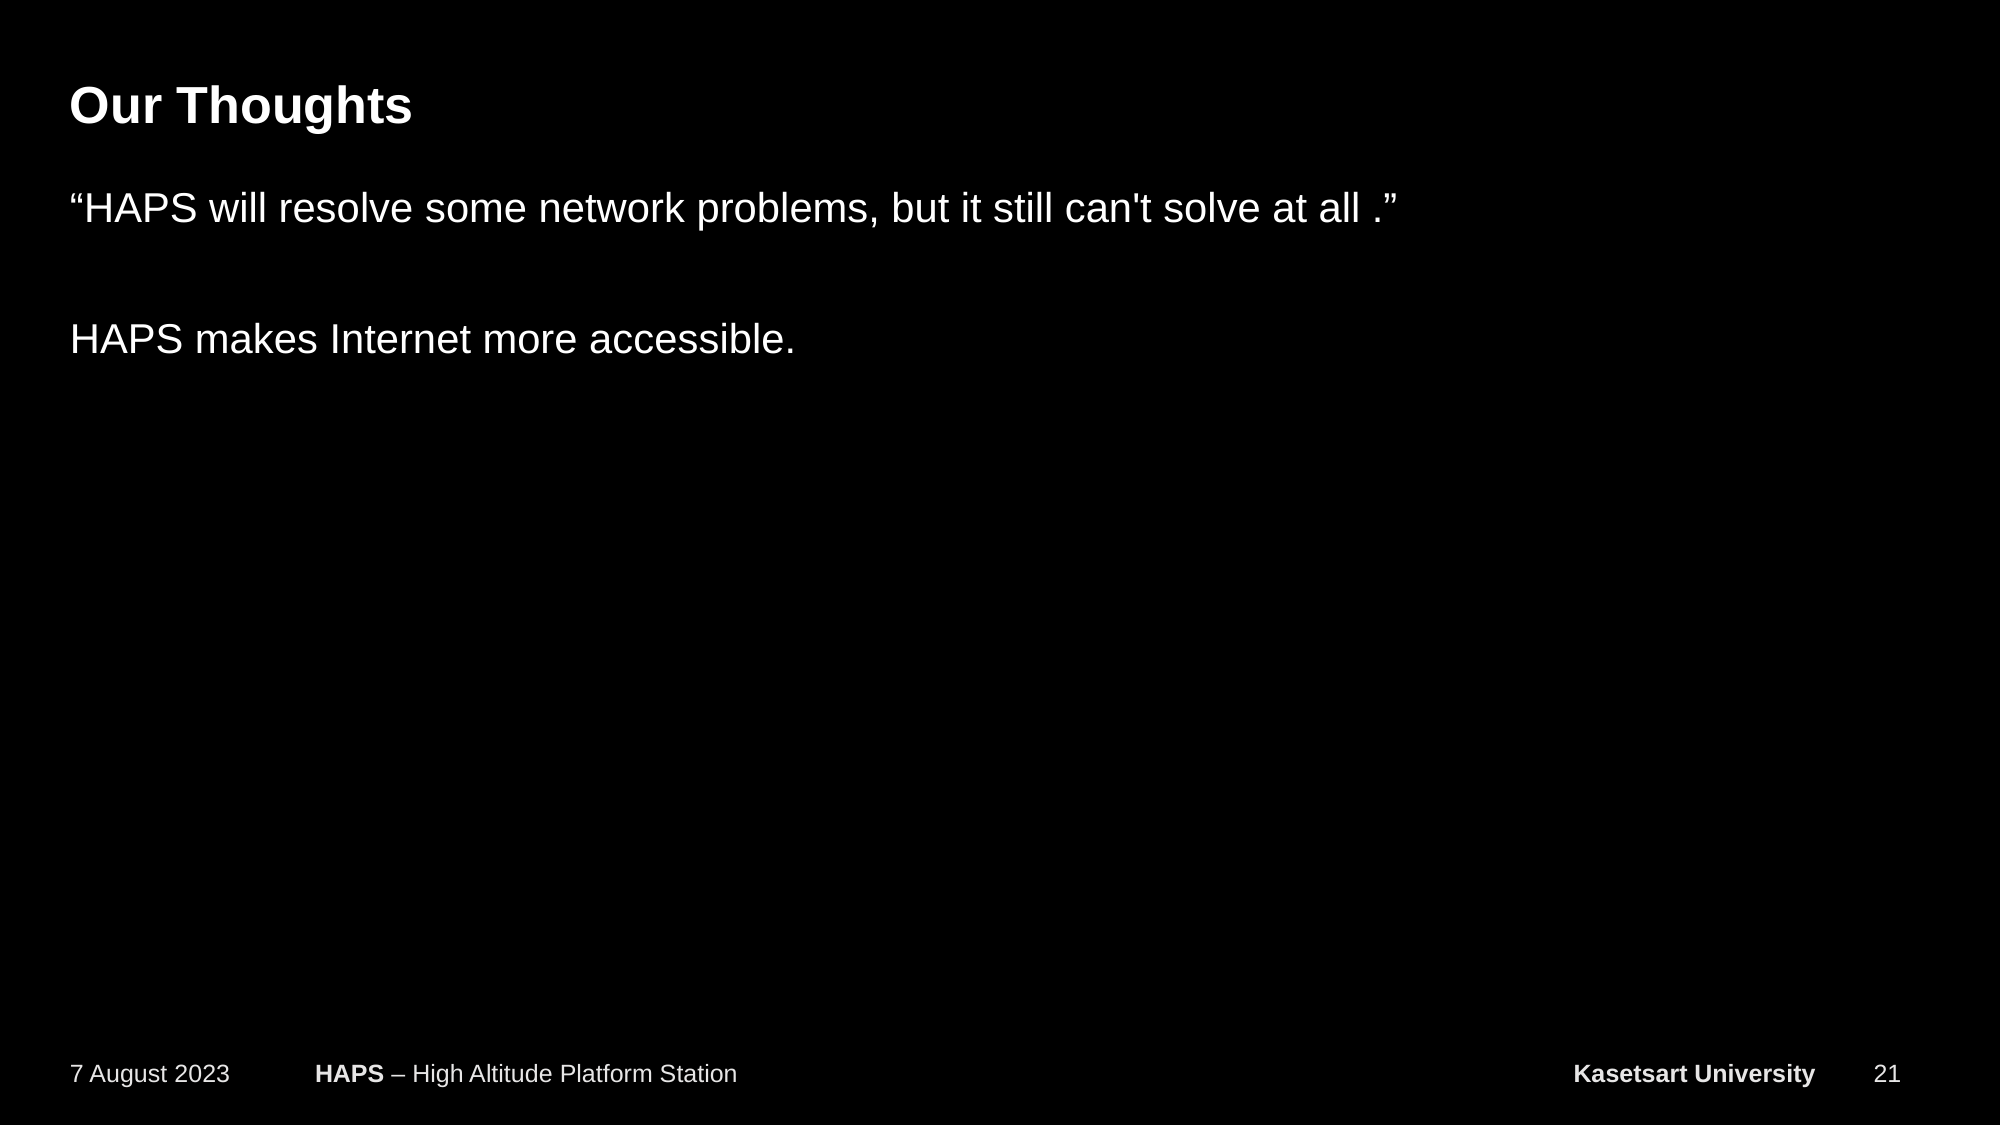

# Our Thoughts
“HAPS will resolve some network problems, but it still can't solve at all .”
HAPS makes Internet more accessible.
7 August 2023
HAPS – High Altitude Platform Station	Kasetsart University